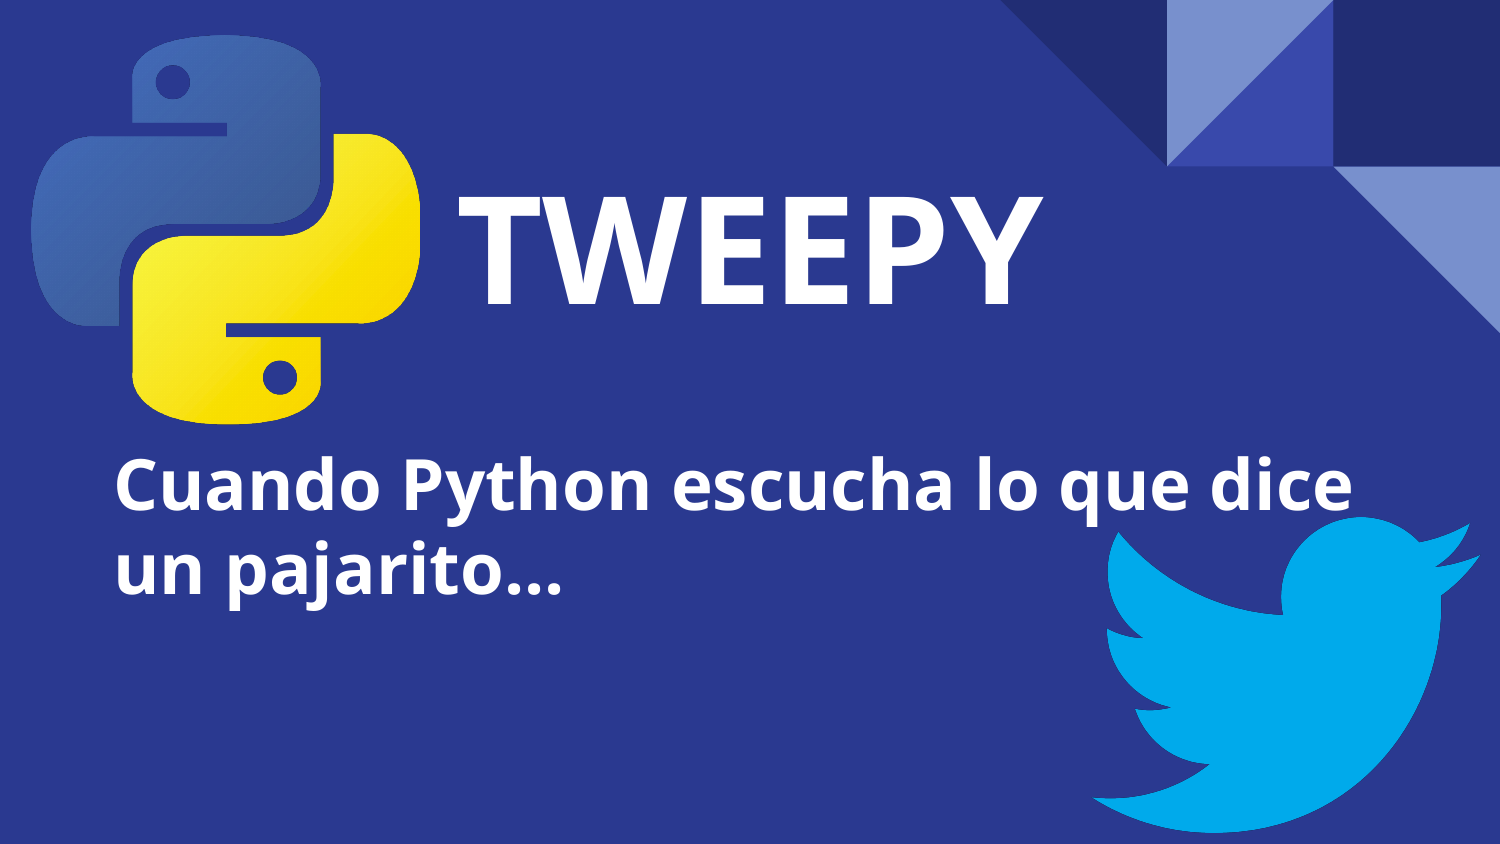

# TWEEPY
Cuando Python escucha lo que dice un pajarito...